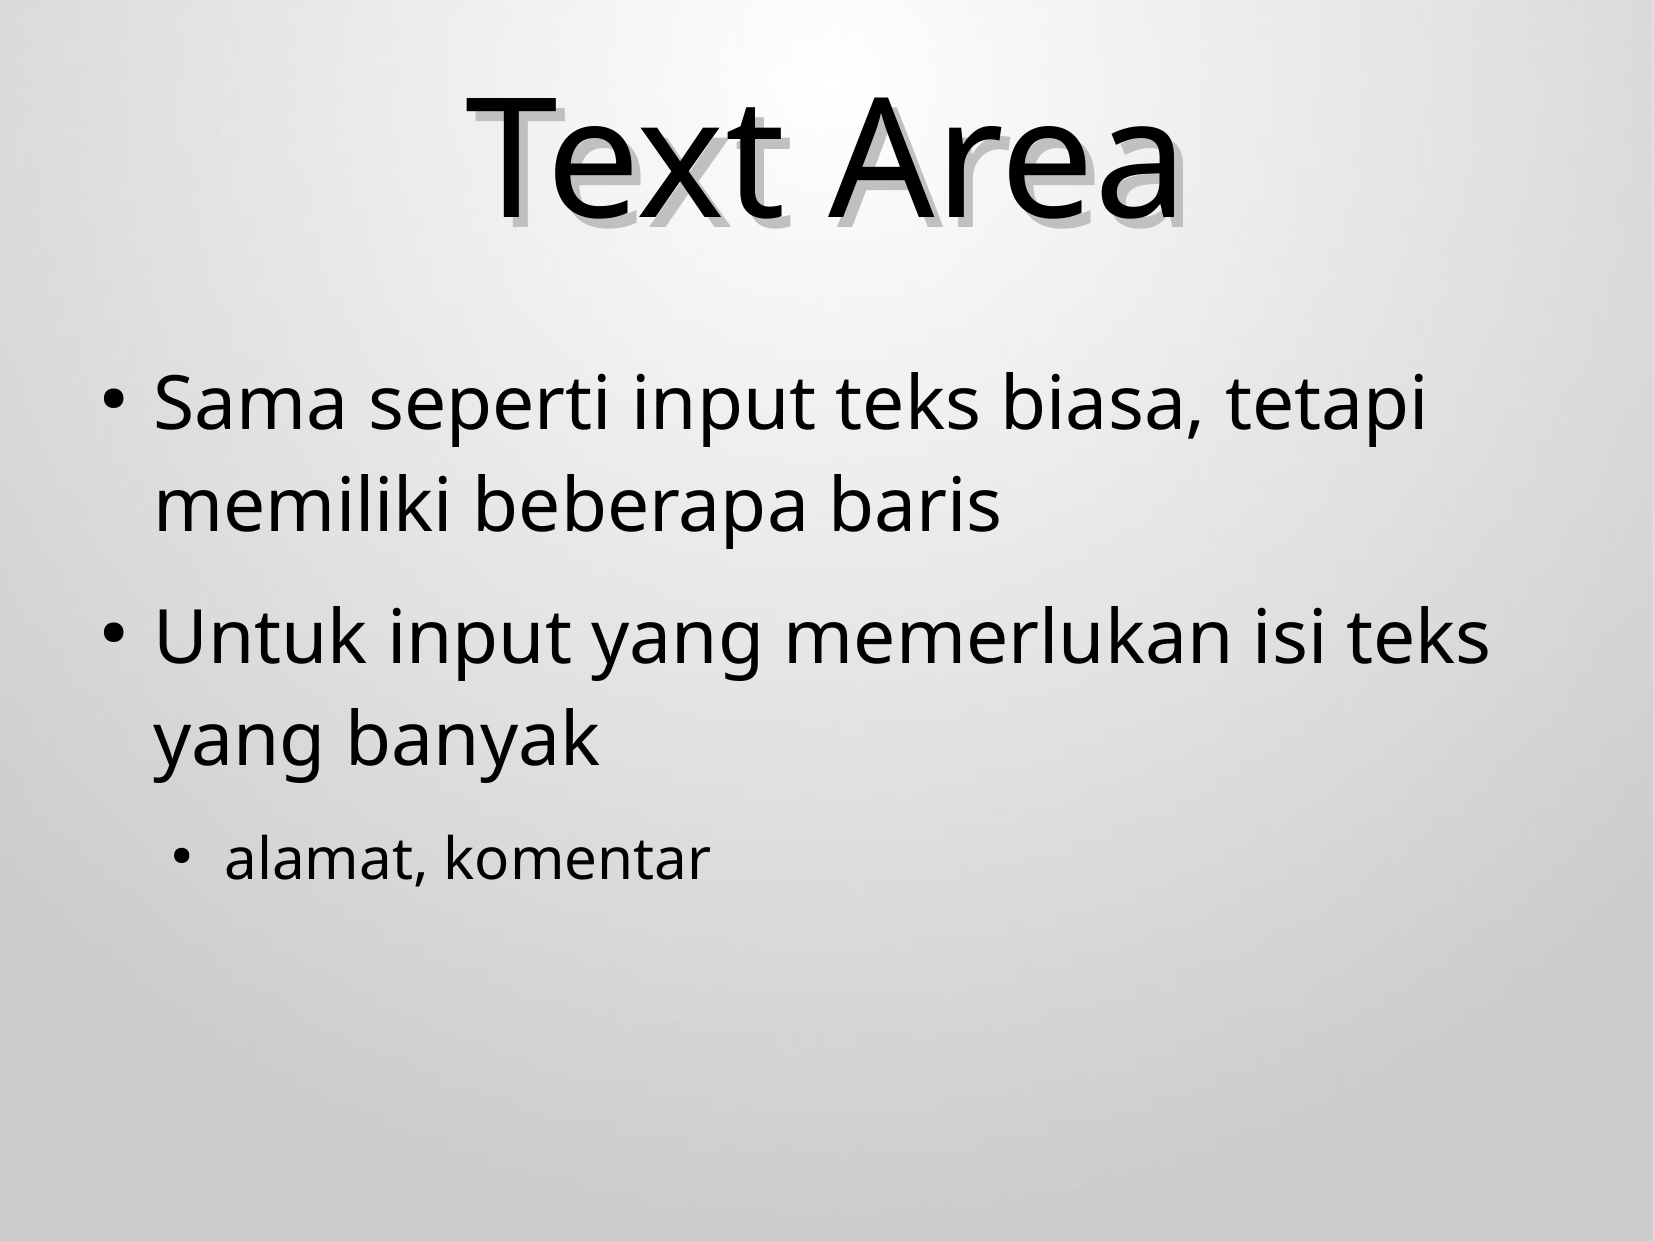

# Text Area
Sama seperti input teks biasa, tetapi memiliki beberapa baris
Untuk input yang memerlukan isi teks yang banyak
alamat, komentar